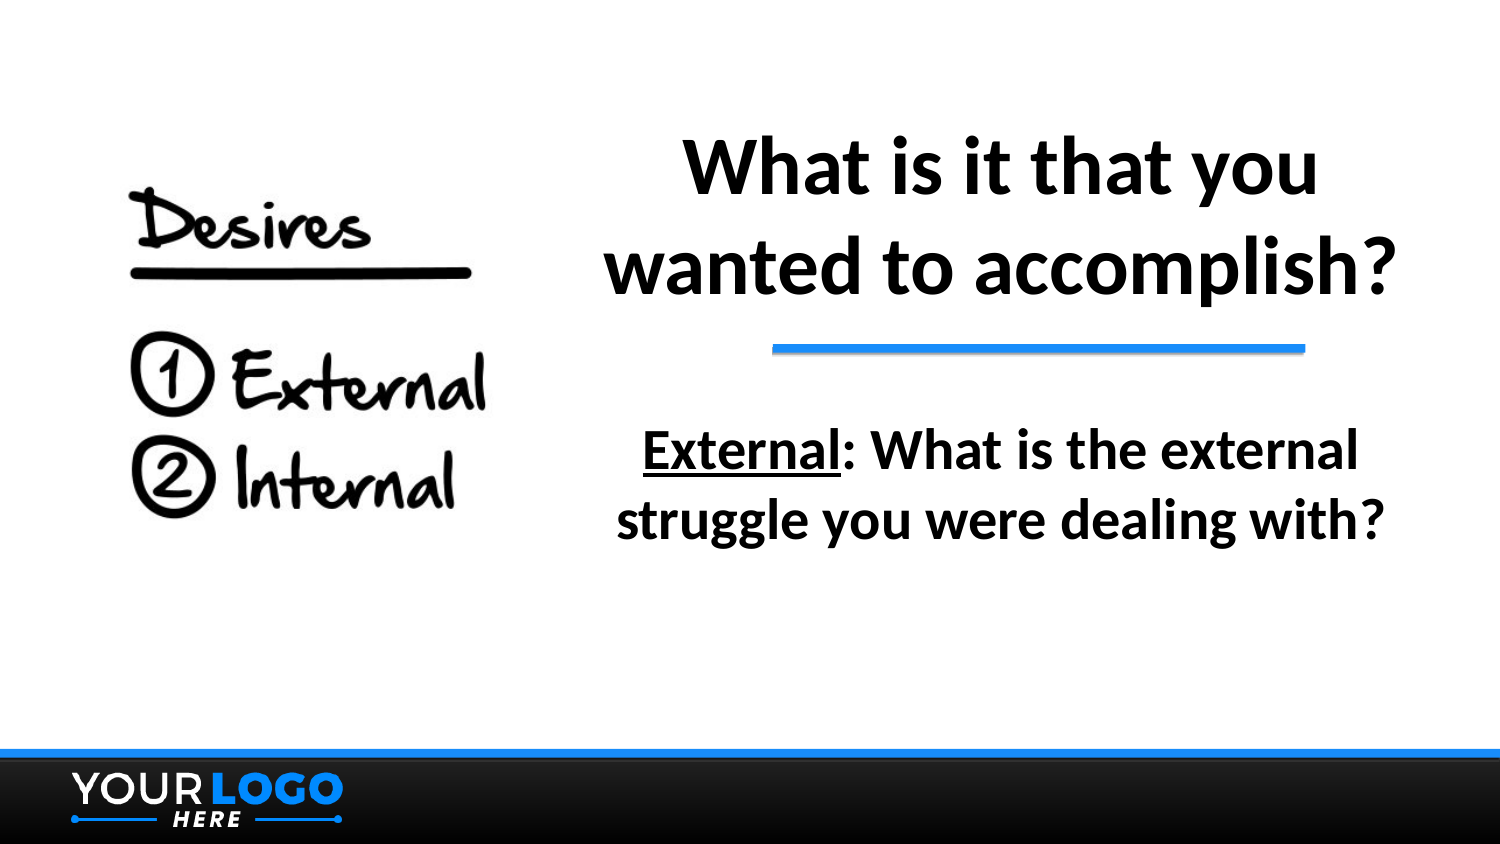

What is it that you wanted to accomplish?
External: What is the external struggle you were dealing with?